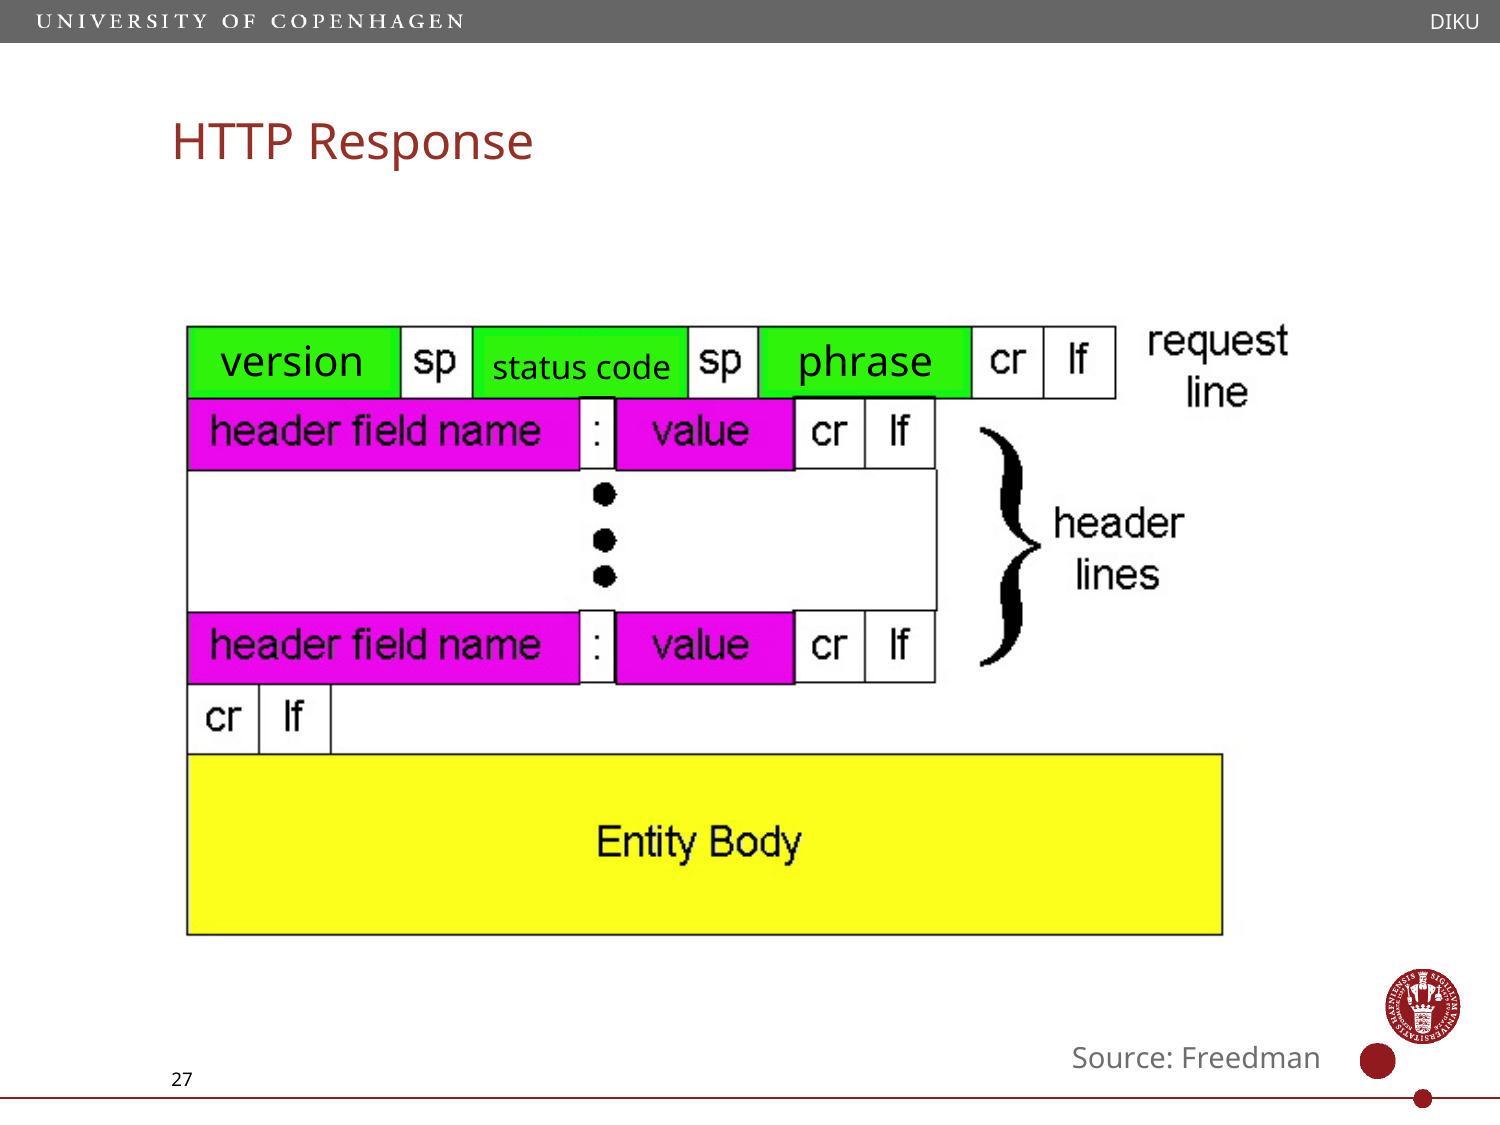

DIKU
# HTTP Response
version
phrase
status code
Source: Freedman